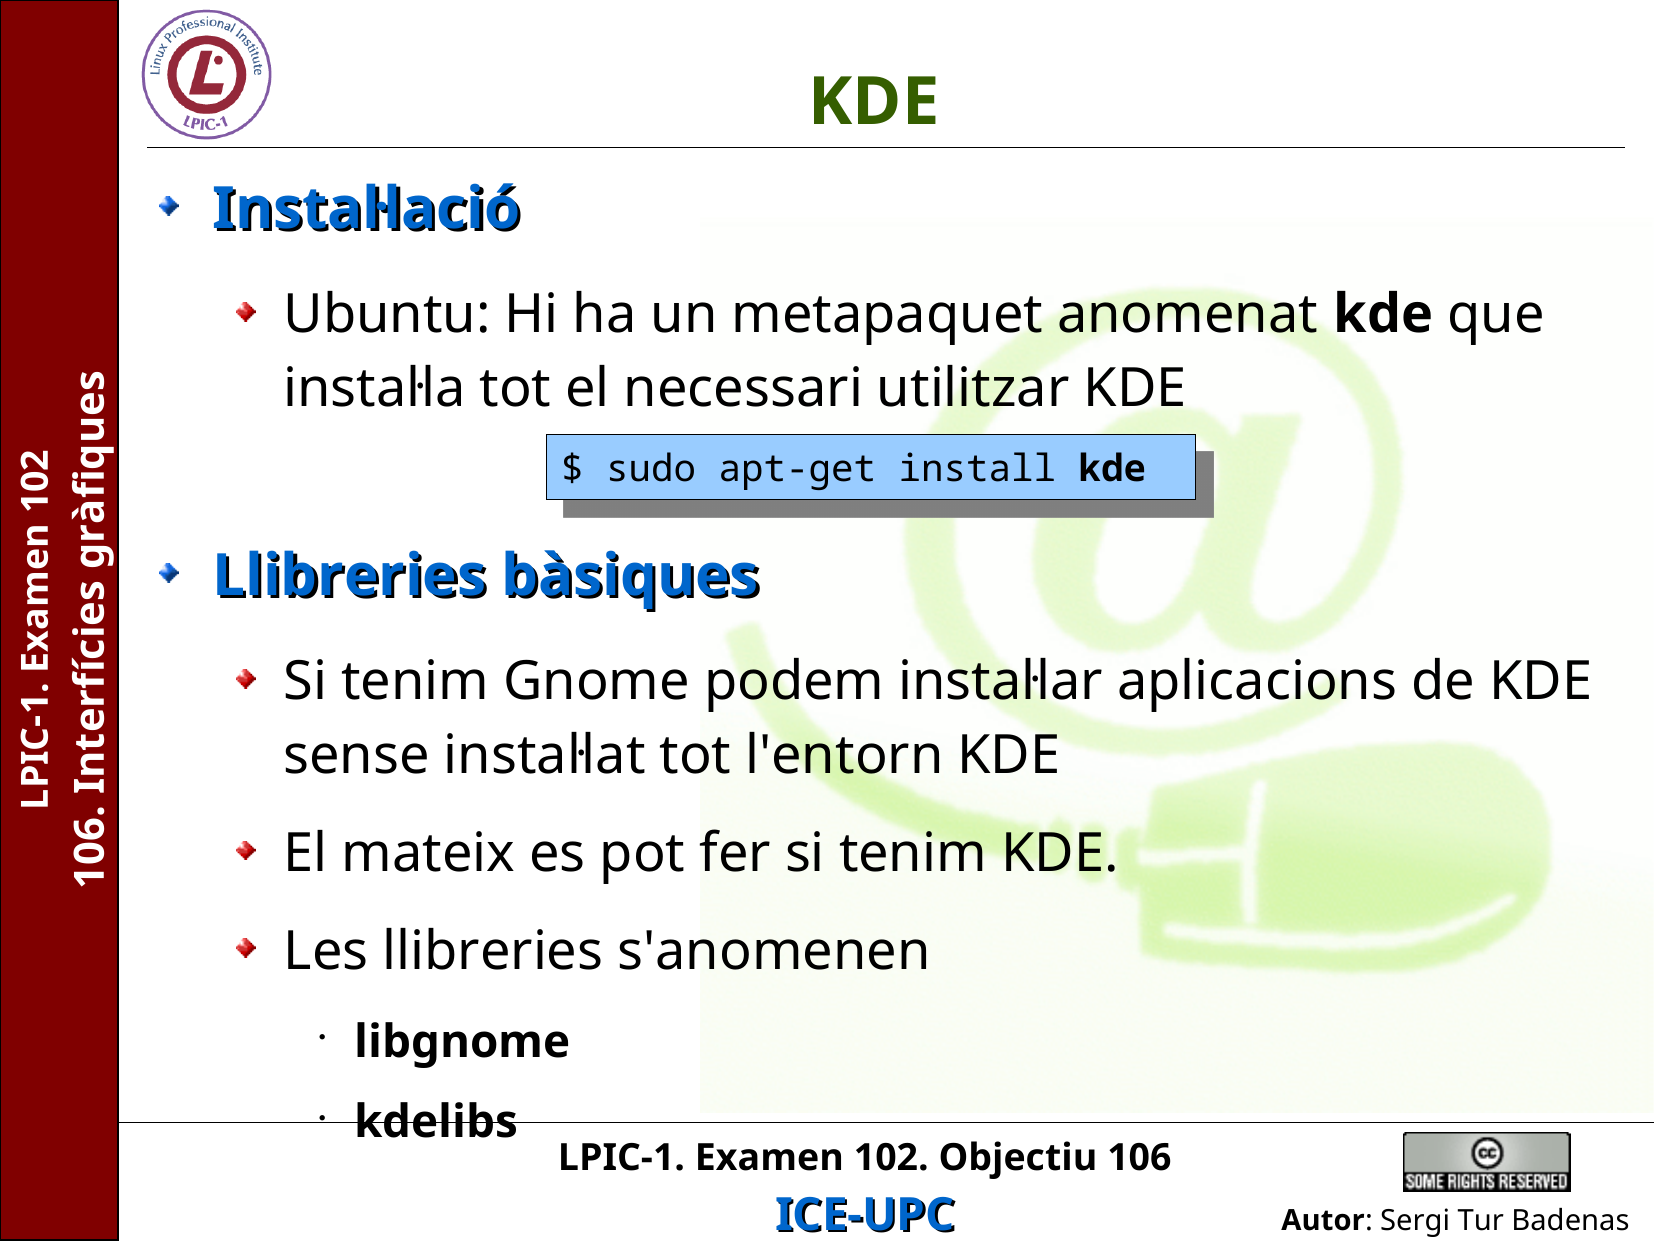

# KDE
Instal·lació
Ubuntu: Hi ha un metapaquet anomenat kde que instal·la tot el necessari utilitzar KDE
Llibreries bàsiques
Si tenim Gnome podem instal·lar aplicacions de KDE sense instal·lat tot l'entorn KDE
El mateix es pot fer si tenim KDE.
Les llibreries s'anomenen
libgnome
kdelibs
$ sudo apt-get install kde